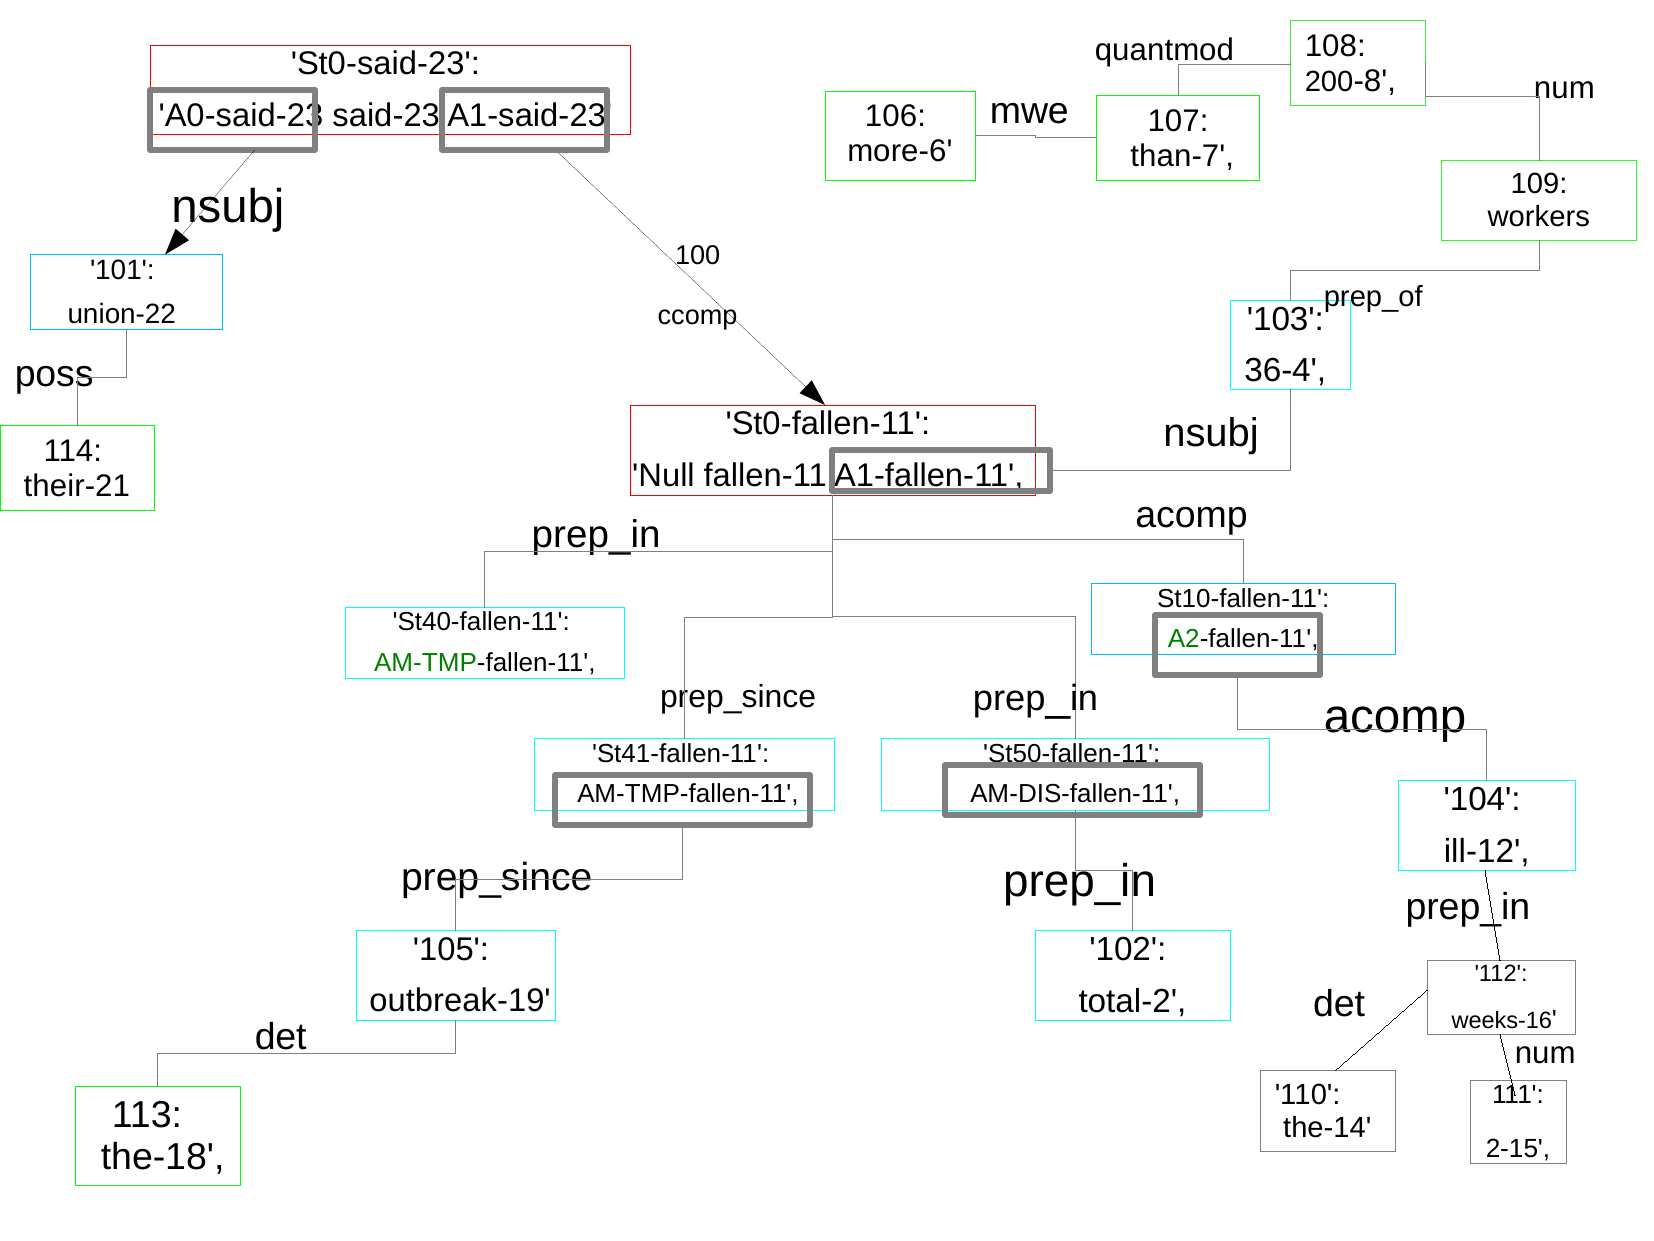

108:
200-8',
quantmod
'St0-said-23':
'A0-said-23 said-23 A1-said-23'
num
mwe
106:
more-6'
107:
 than-7',
109:
workers
nsubj
100
ccomp
 prep_of
'101':
 union-22
'103':
36-4',
poss
'St0-fallen-11':
'Null fallen-11 A1-fallen-11',
 nsubj
114:
their-21
 acomp
prep_in
St10-fallen-11':
 A2-fallen-11',
'St40-fallen-11':
 AM-TMP-fallen-11',
 prep_in
prep_since
acomp
'St50-fallen-11':
 AM-DIS-fallen-11',
'St41-fallen-11':
 AM-TMP-fallen-11',
'104':
 ill-12',
 prep_since
prep_in
prep_in
'105':
 outbreak-19'
'102':
 total-2',
'112':
 weeks-16'
det
det
num
'110':
 the-14'
111':
2-15',
113:
 the-18',